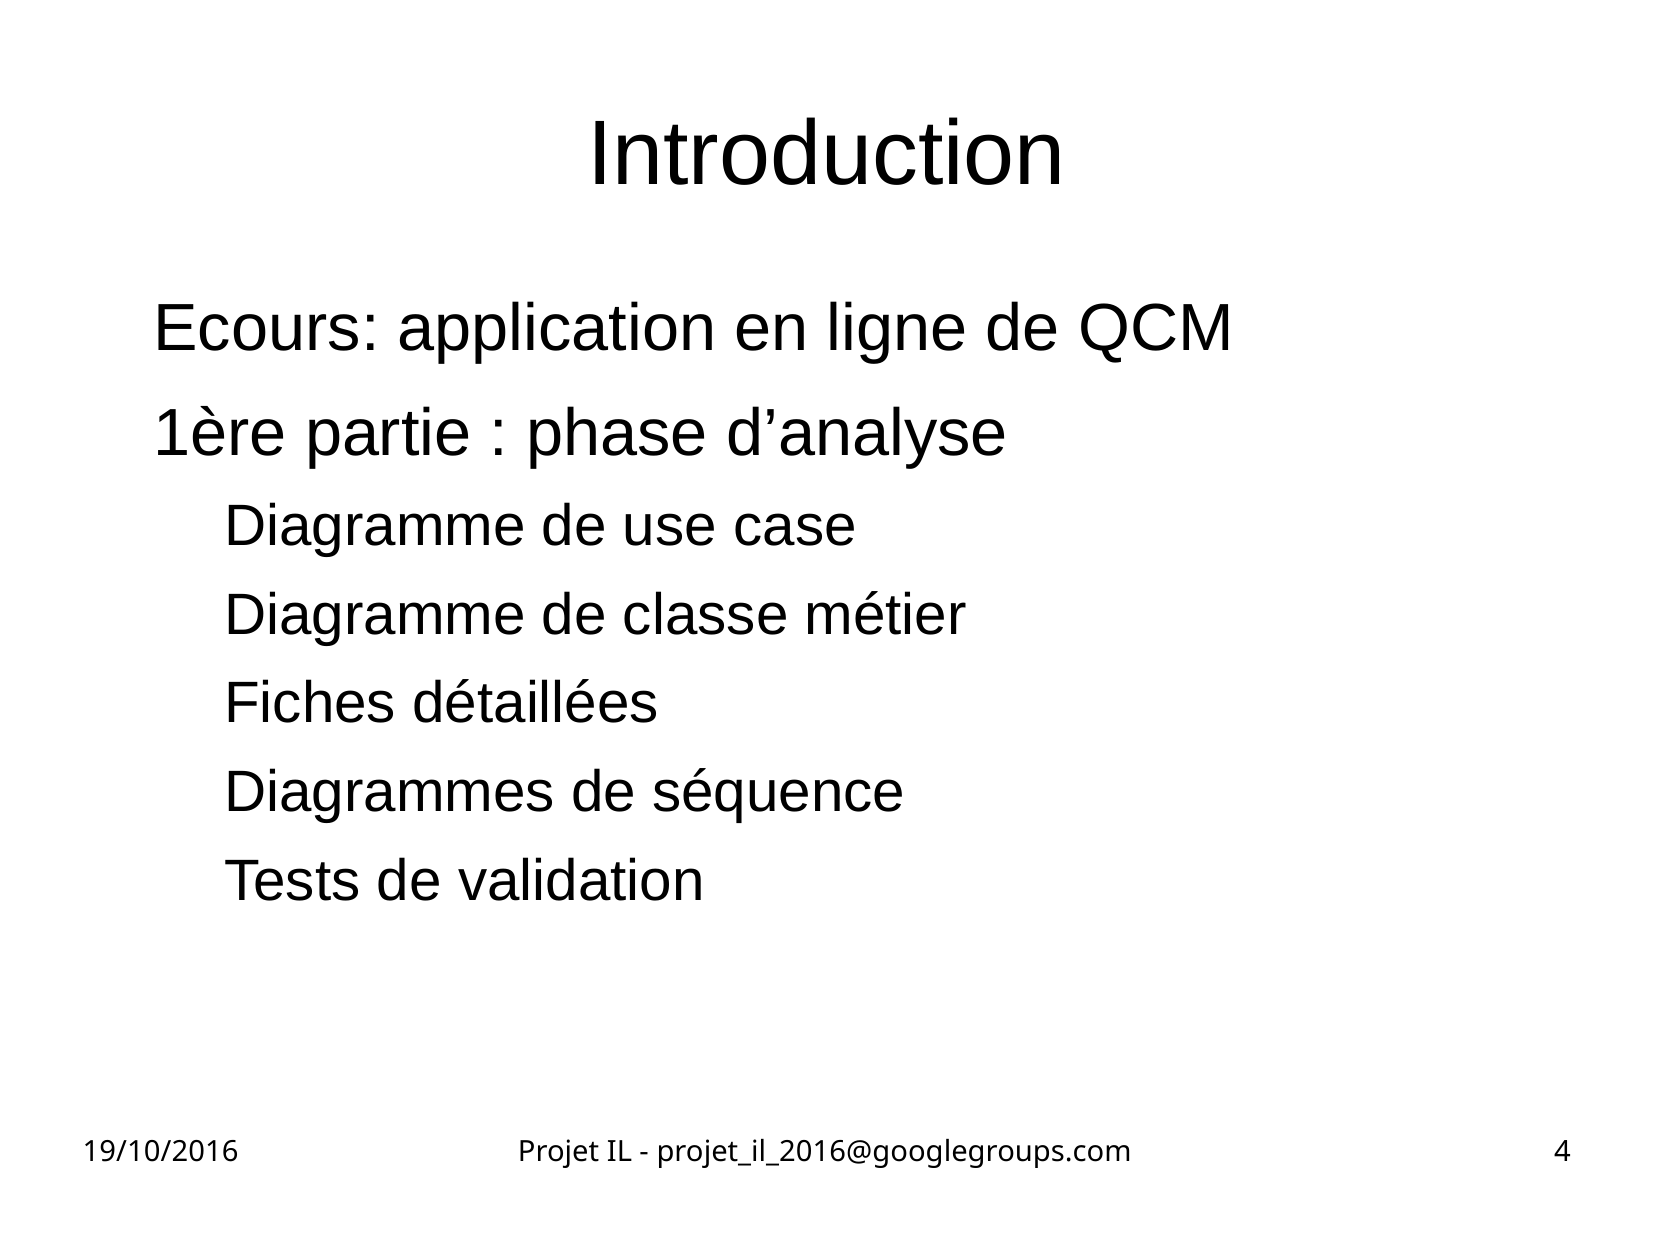

# Introduction
Ecours: application en ligne de QCM
1ère partie : phase d’analyse
Diagramme de use case
Diagramme de classe métier
Fiches détaillées
Diagrammes de séquence
Tests de validation
19/10/2016
Projet IL - projet_il_2016@googlegroups.com
4